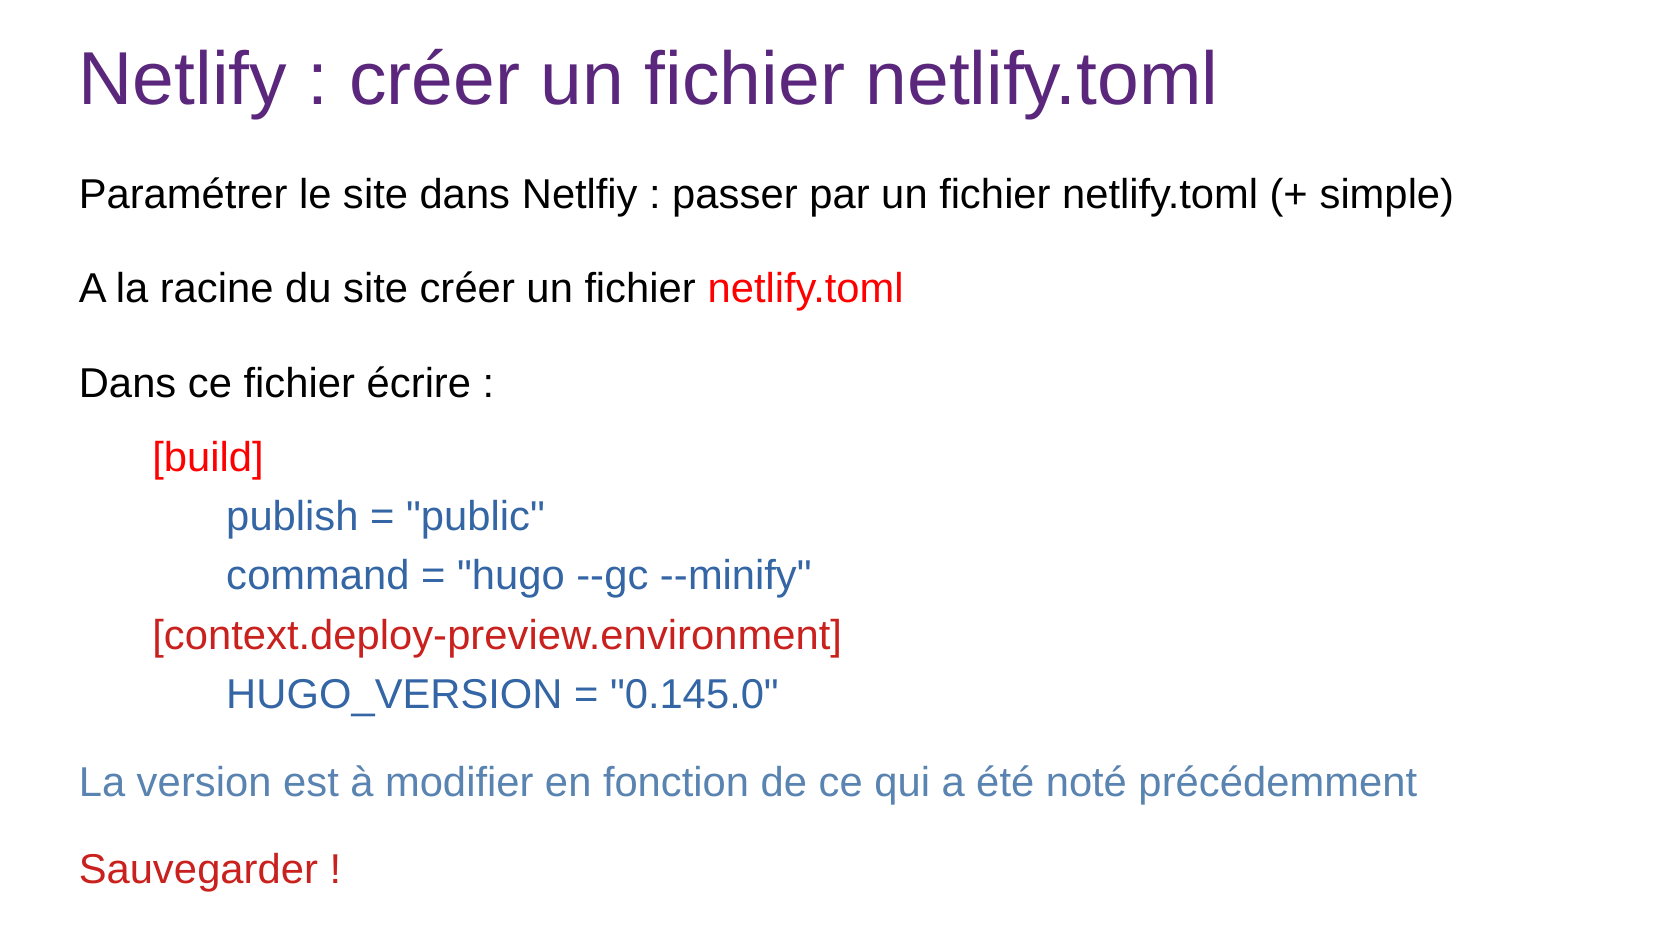

# Netlify : créer un fichier netlify.toml
Paramétrer le site dans Netlfiy : passer par un fichier netlify.toml (+ simple)
A la racine du site créer un fichier netlify.toml
Dans ce fichier écrire :
	[build]
		publish = "public"
		command = "hugo --gc --minify"
	[context.deploy-preview.environment]
 		HUGO_VERSION = "0.145.0"
La version est à modifier en fonction de ce qui a été noté précédemment
Sauvegarder !